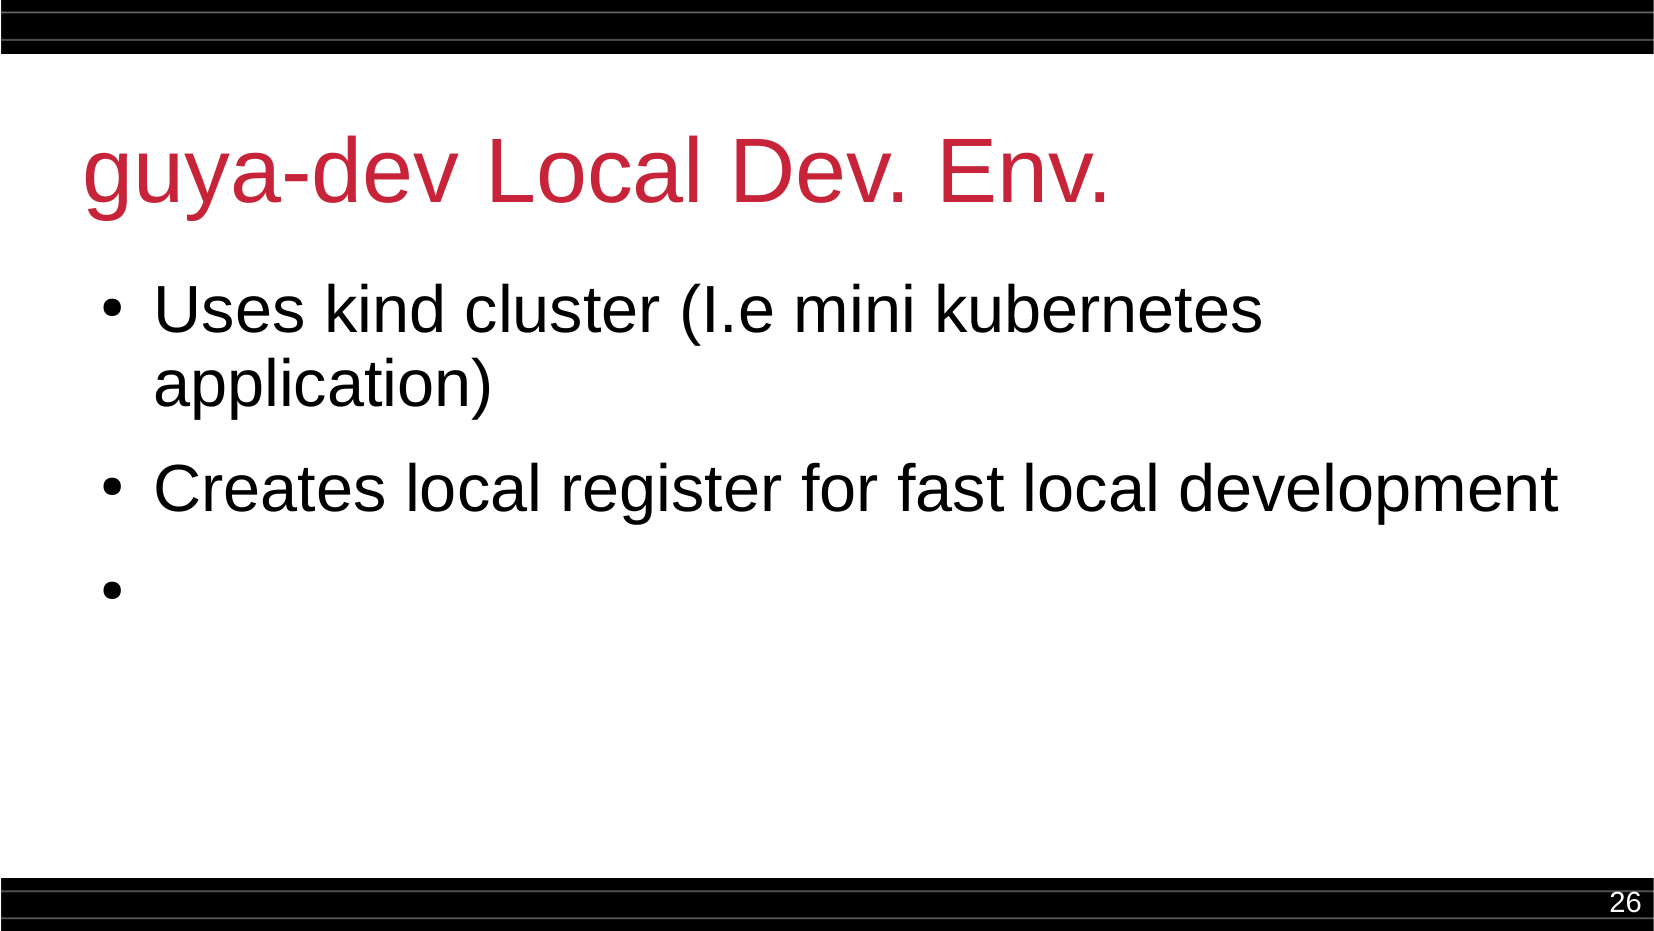

# guya-dev Local Dev. Env.
Uses kind cluster (I.e mini kubernetes application)
Creates local register for fast local development